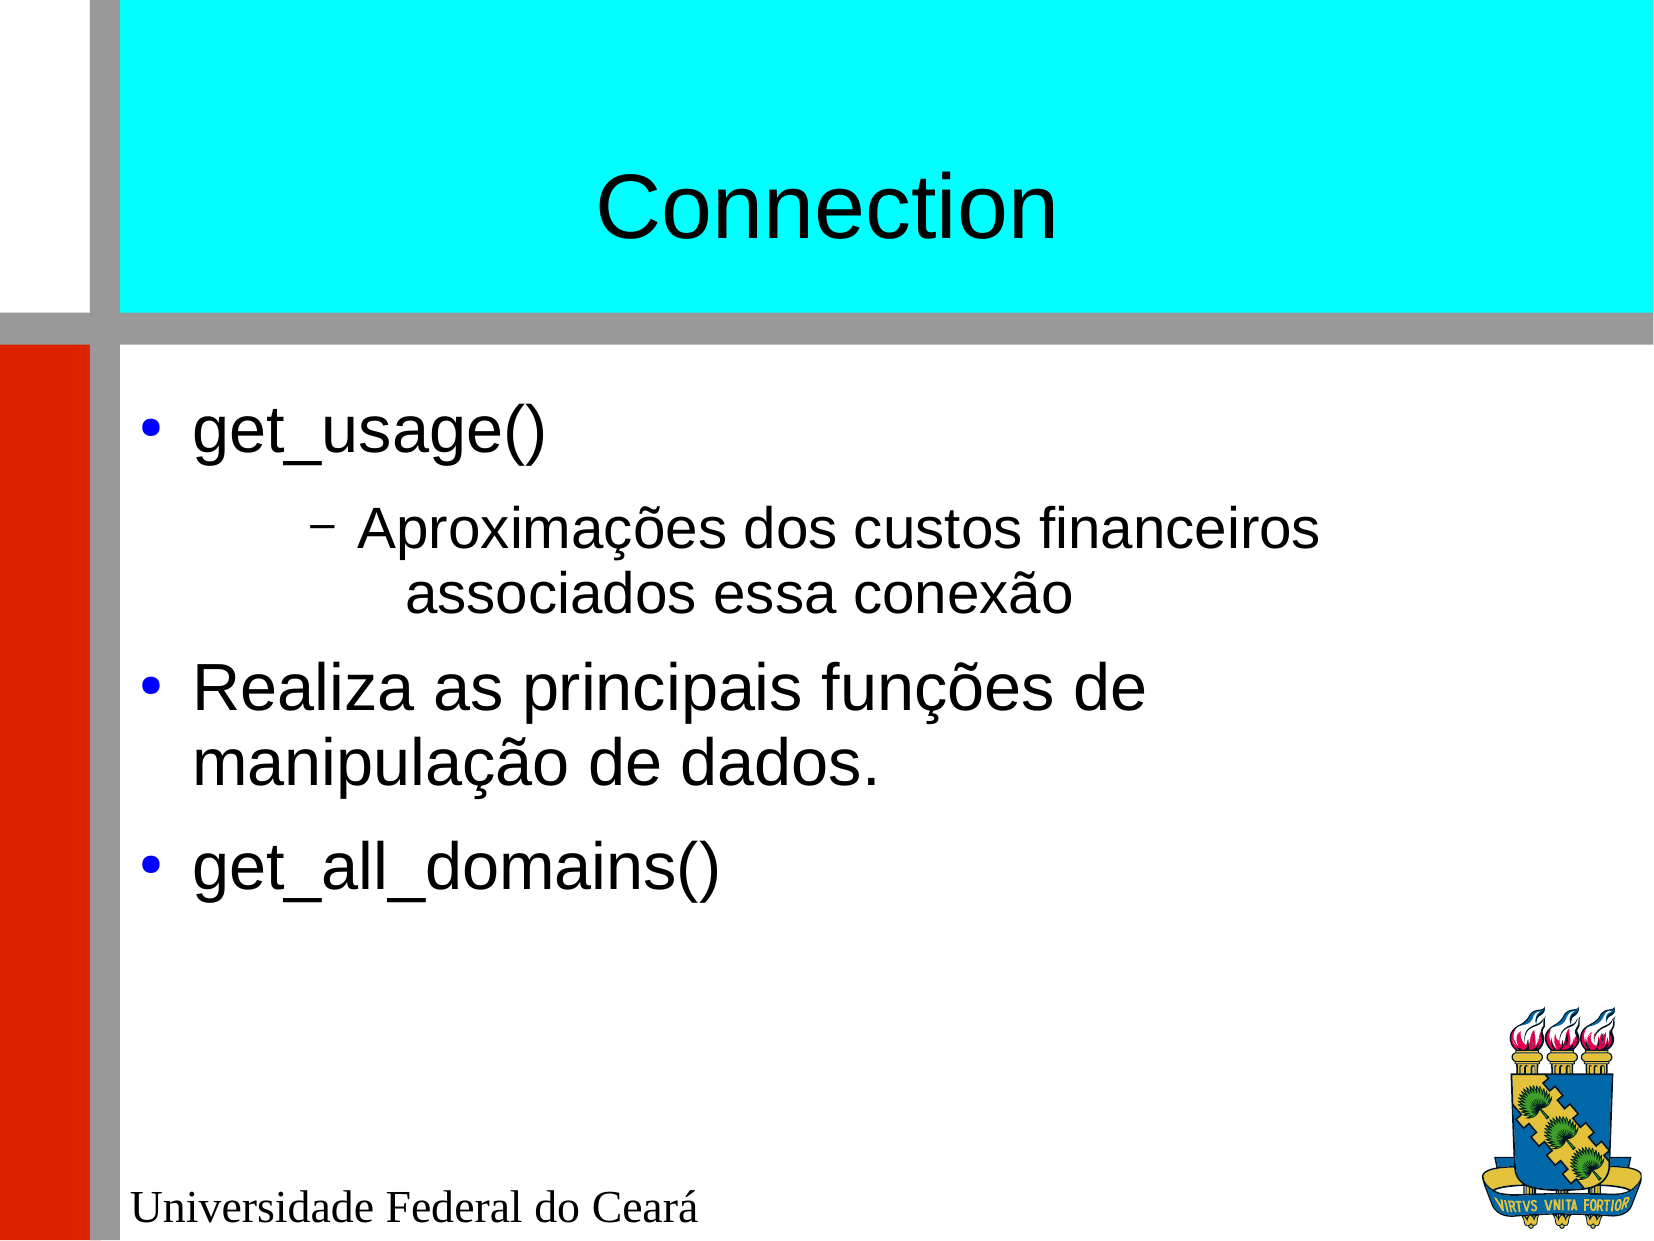

# Connection
get_usage()
Aproximações dos custos financeiros associados essa conexão
Realiza as principais funções de manipulação de dados.
get_all_domains()